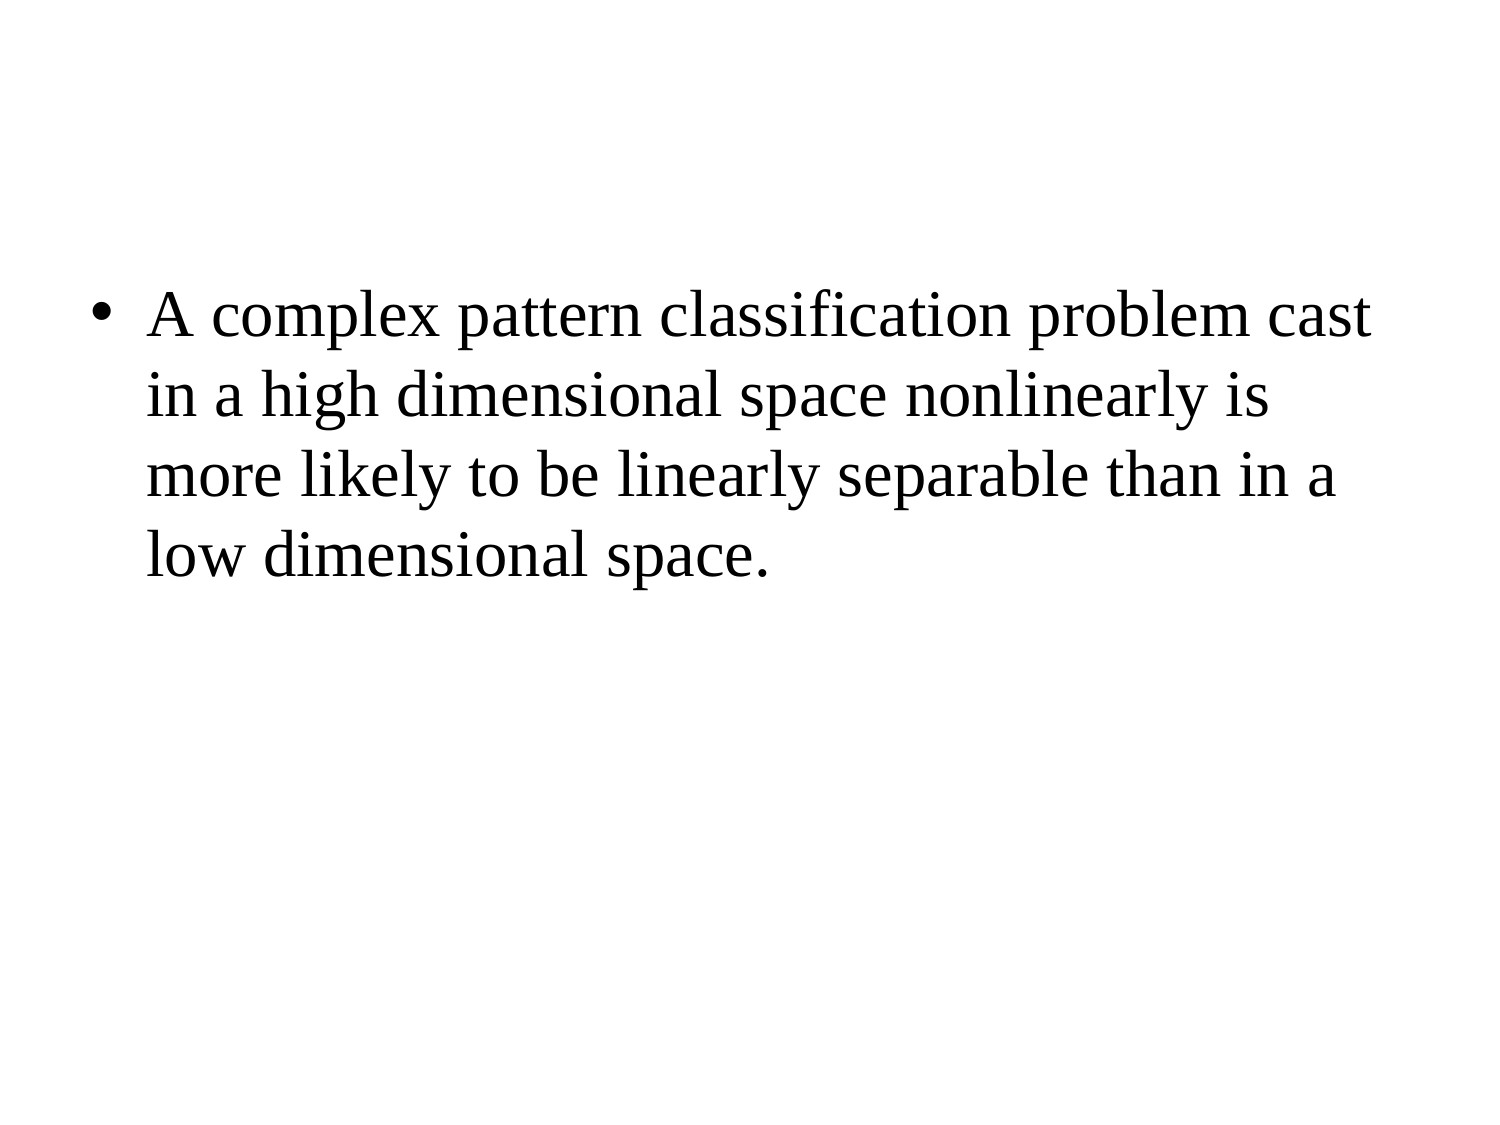

#
A complex pattern classification problem cast in a high dimensional space nonlinearly is more likely to be linearly separable than in a low dimensional space.